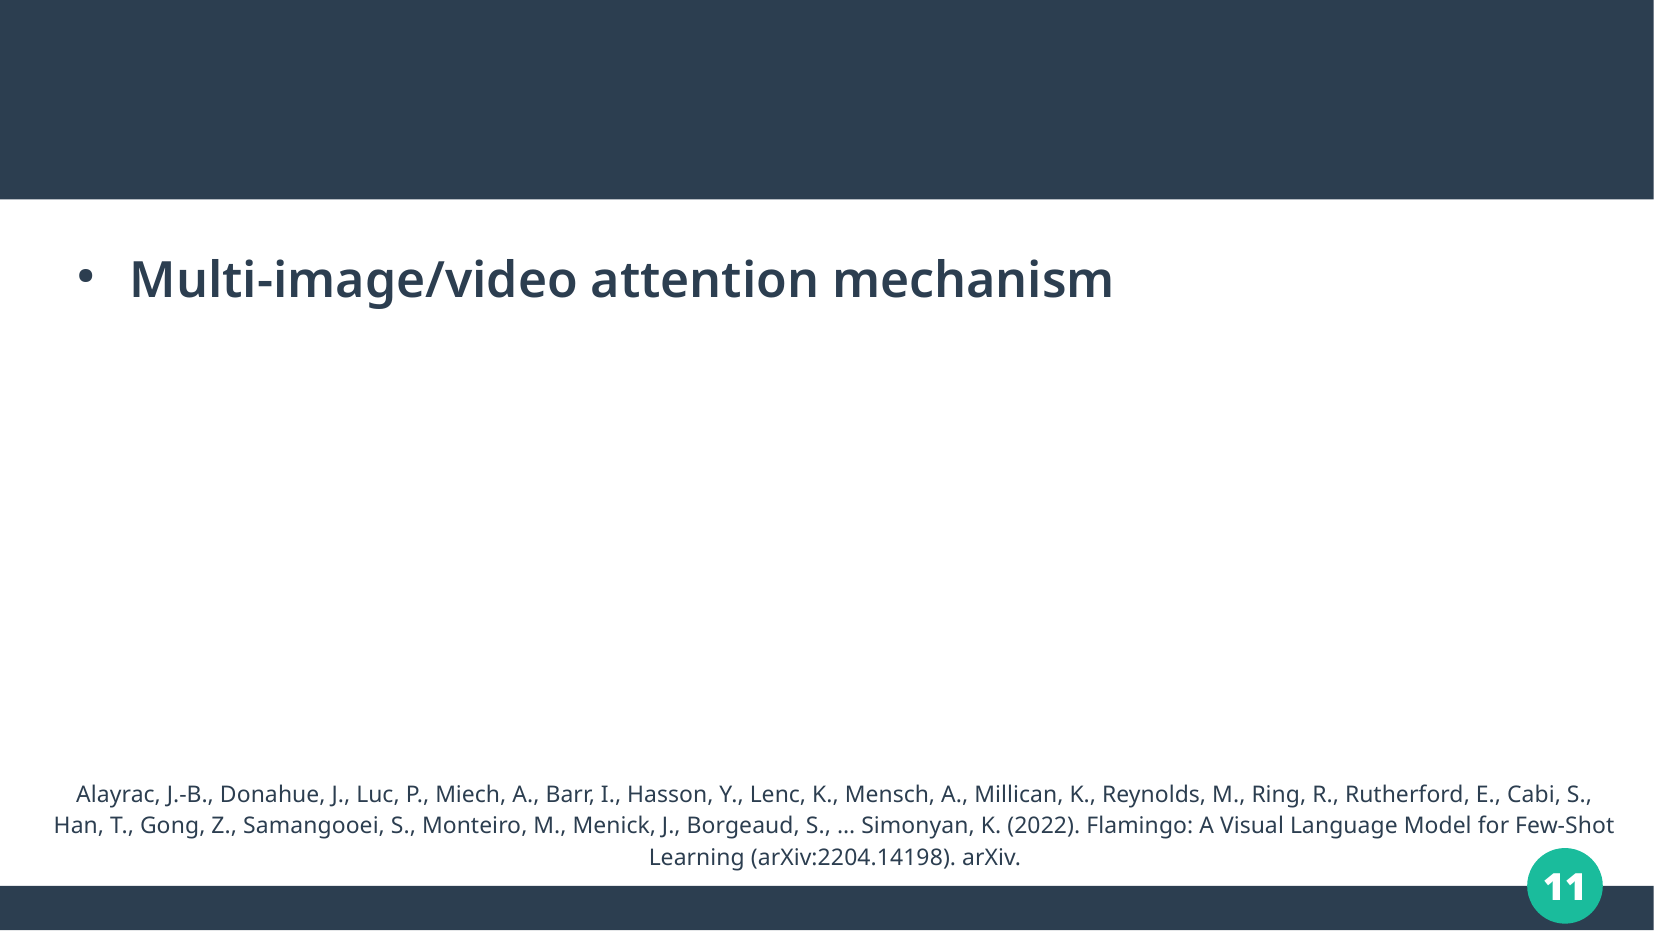

#
Multi-image/video attention mechanism
Alayrac, J.-B., Donahue, J., Luc, P., Miech, A., Barr, I., Hasson, Y., Lenc, K., Mensch, A., Millican, K., Reynolds, M., Ring, R., Rutherford, E., Cabi, S., Han, T., Gong, Z., Samangooei, S., Monteiro, M., Menick, J., Borgeaud, S., … Simonyan, K. (2022). Flamingo: A Visual Language Model for Few-Shot Learning (arXiv:2204.14198). arXiv.